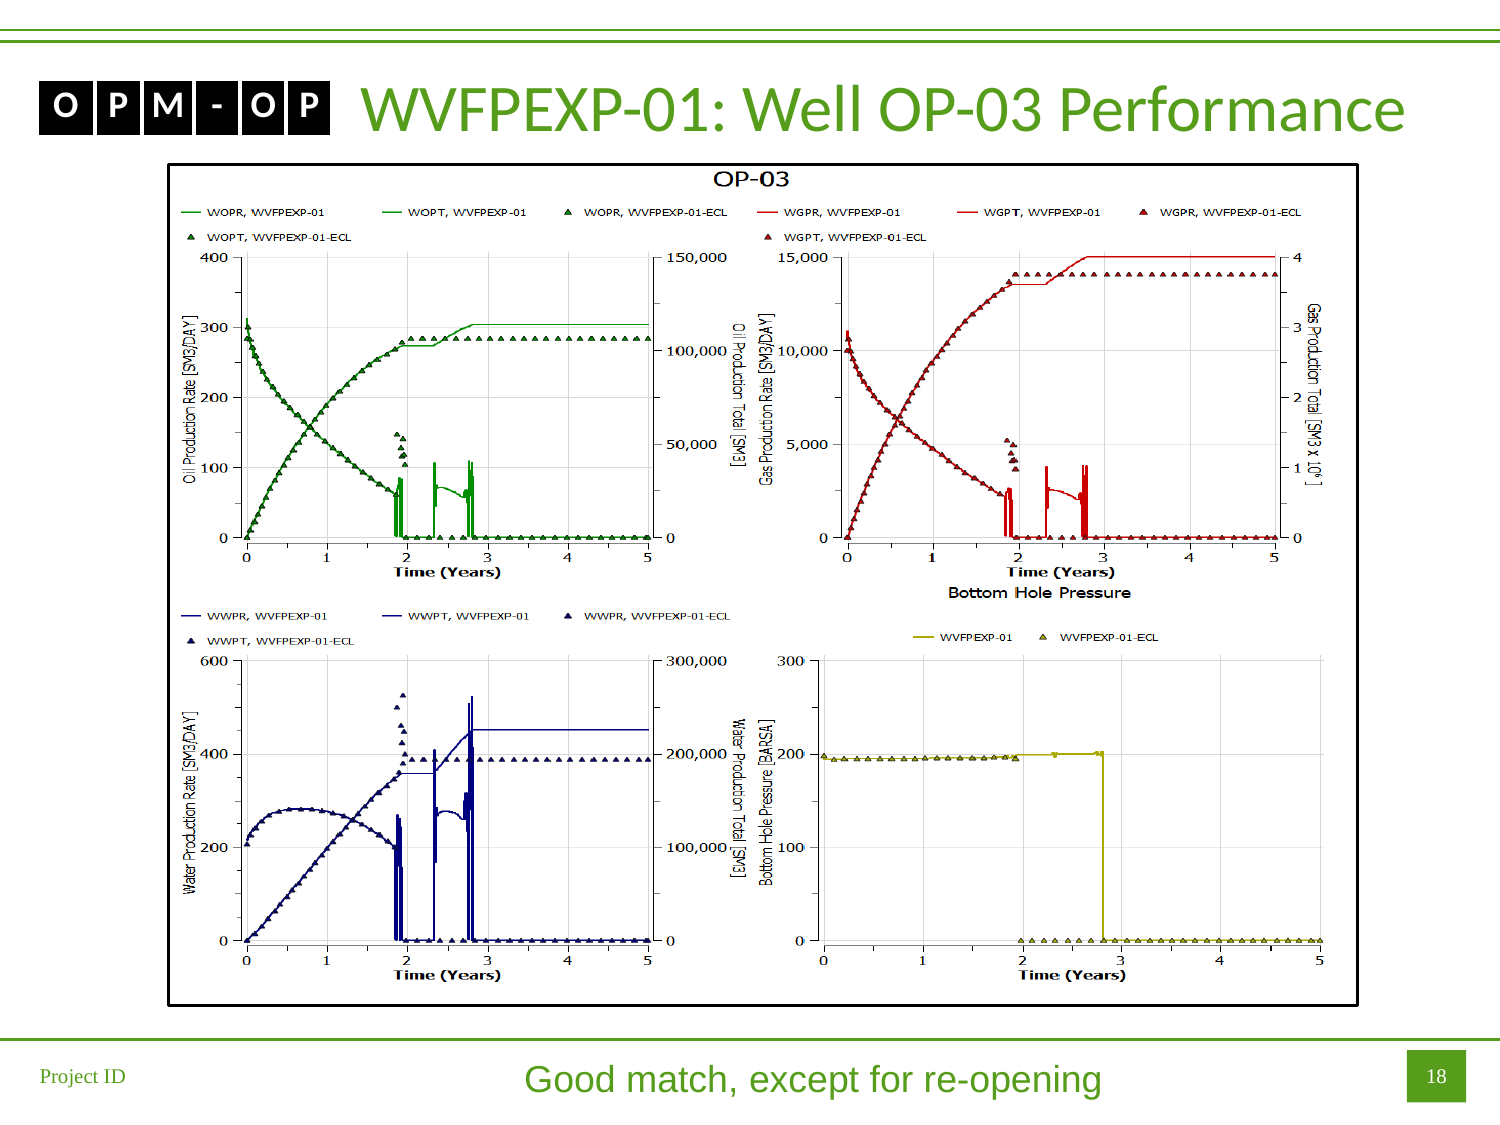

# WVFPEXP-01: Well OP-03 Performance
Project ID
18
Good match, except for re-opening